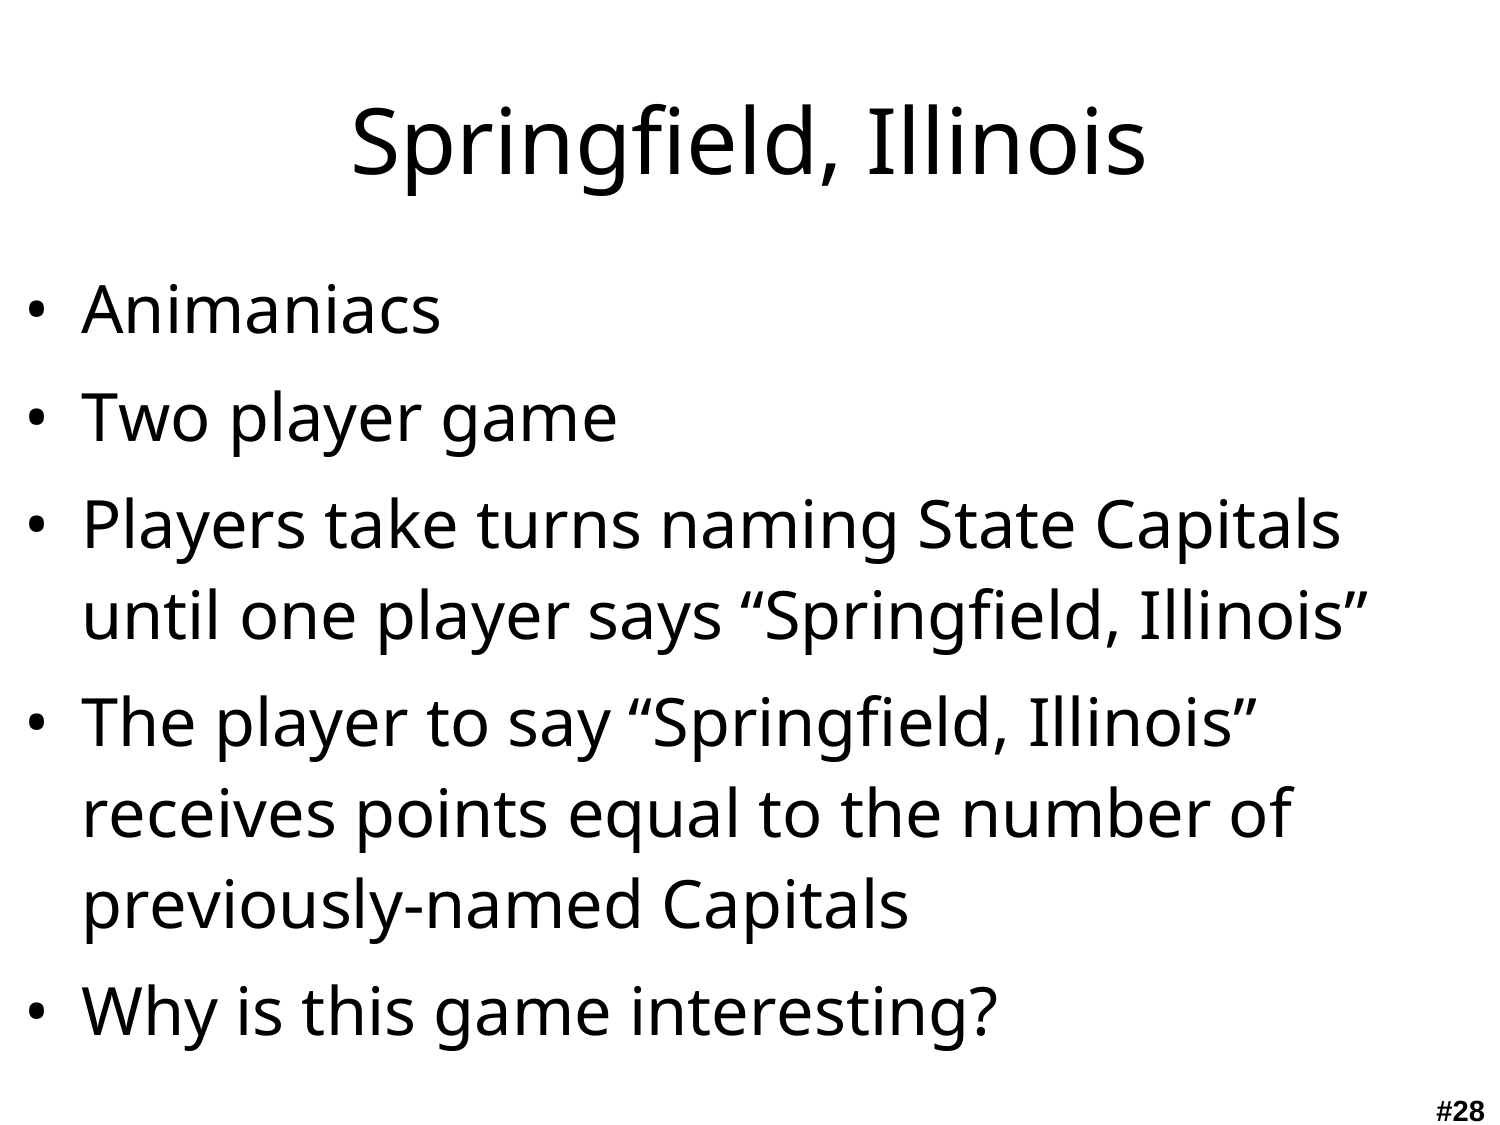

# Springfield, Illinois
Animaniacs
Two player game
Players take turns naming State Capitals until one player says “Springfield, Illinois”
The player to say “Springfield, Illinois” receives points equal to the number of previously-named Capitals
Why is this game interesting?
28